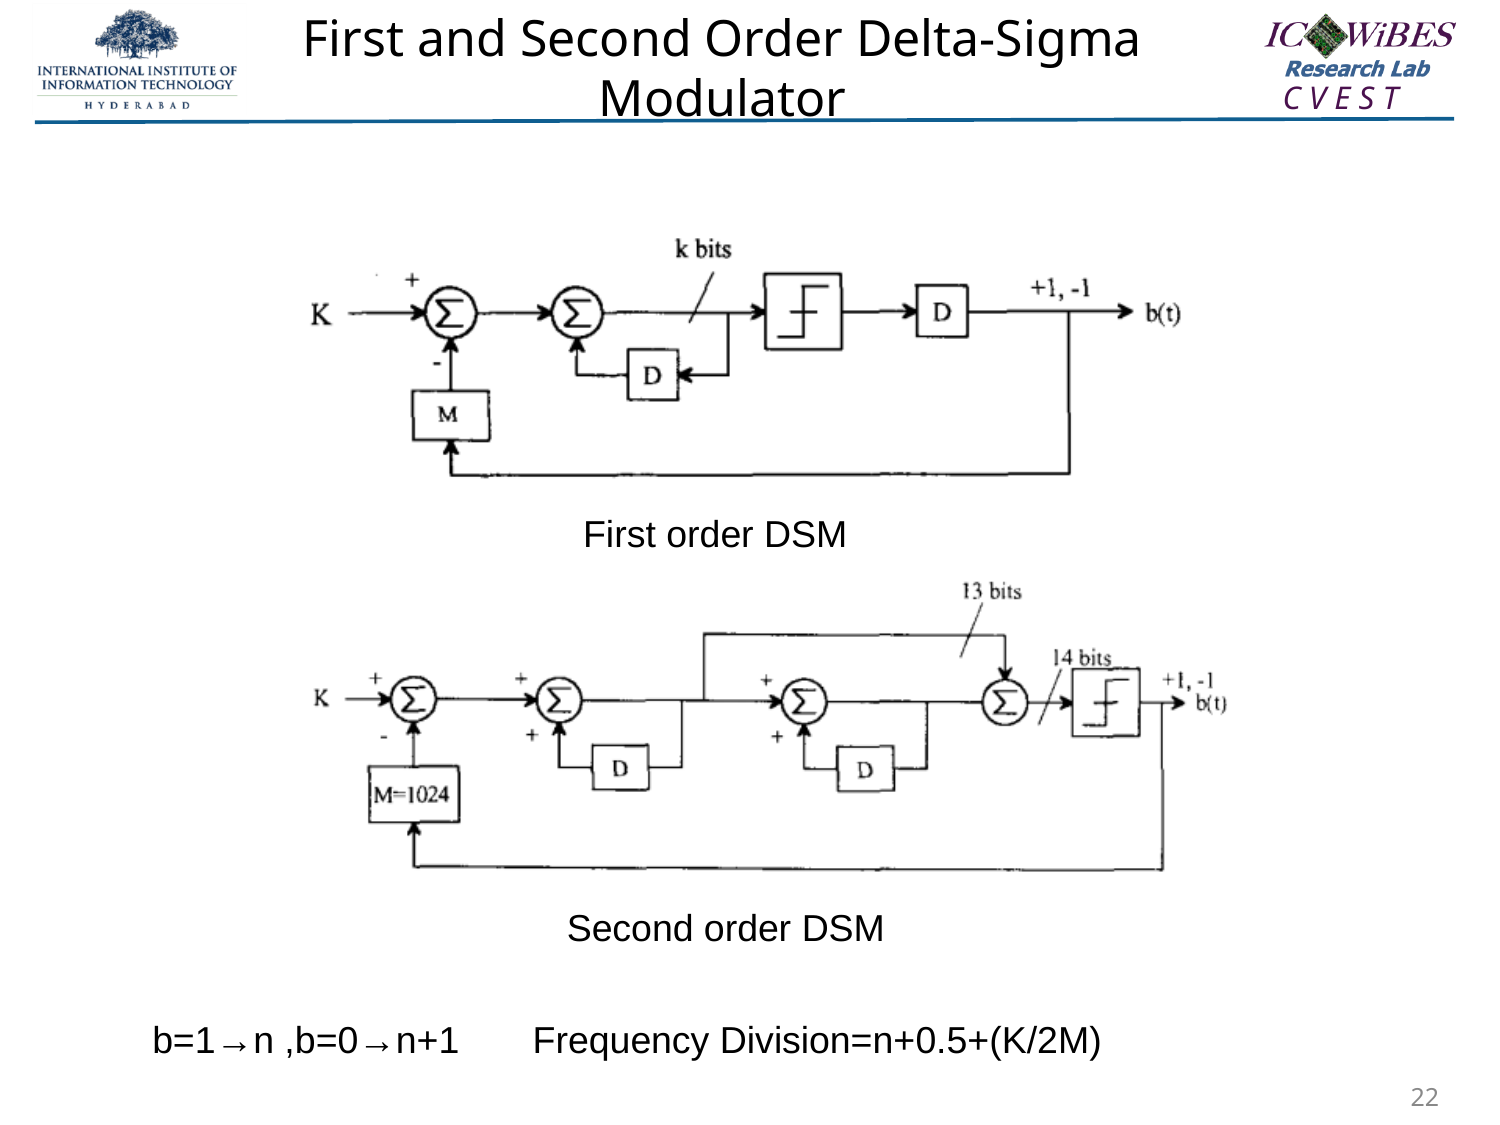

# First and Second Order Delta-Sigma Modulator
First order DSM
Second order DSM
b=1→n ,b=0→n+1 Frequency Division=n+0.5+(K/2M)